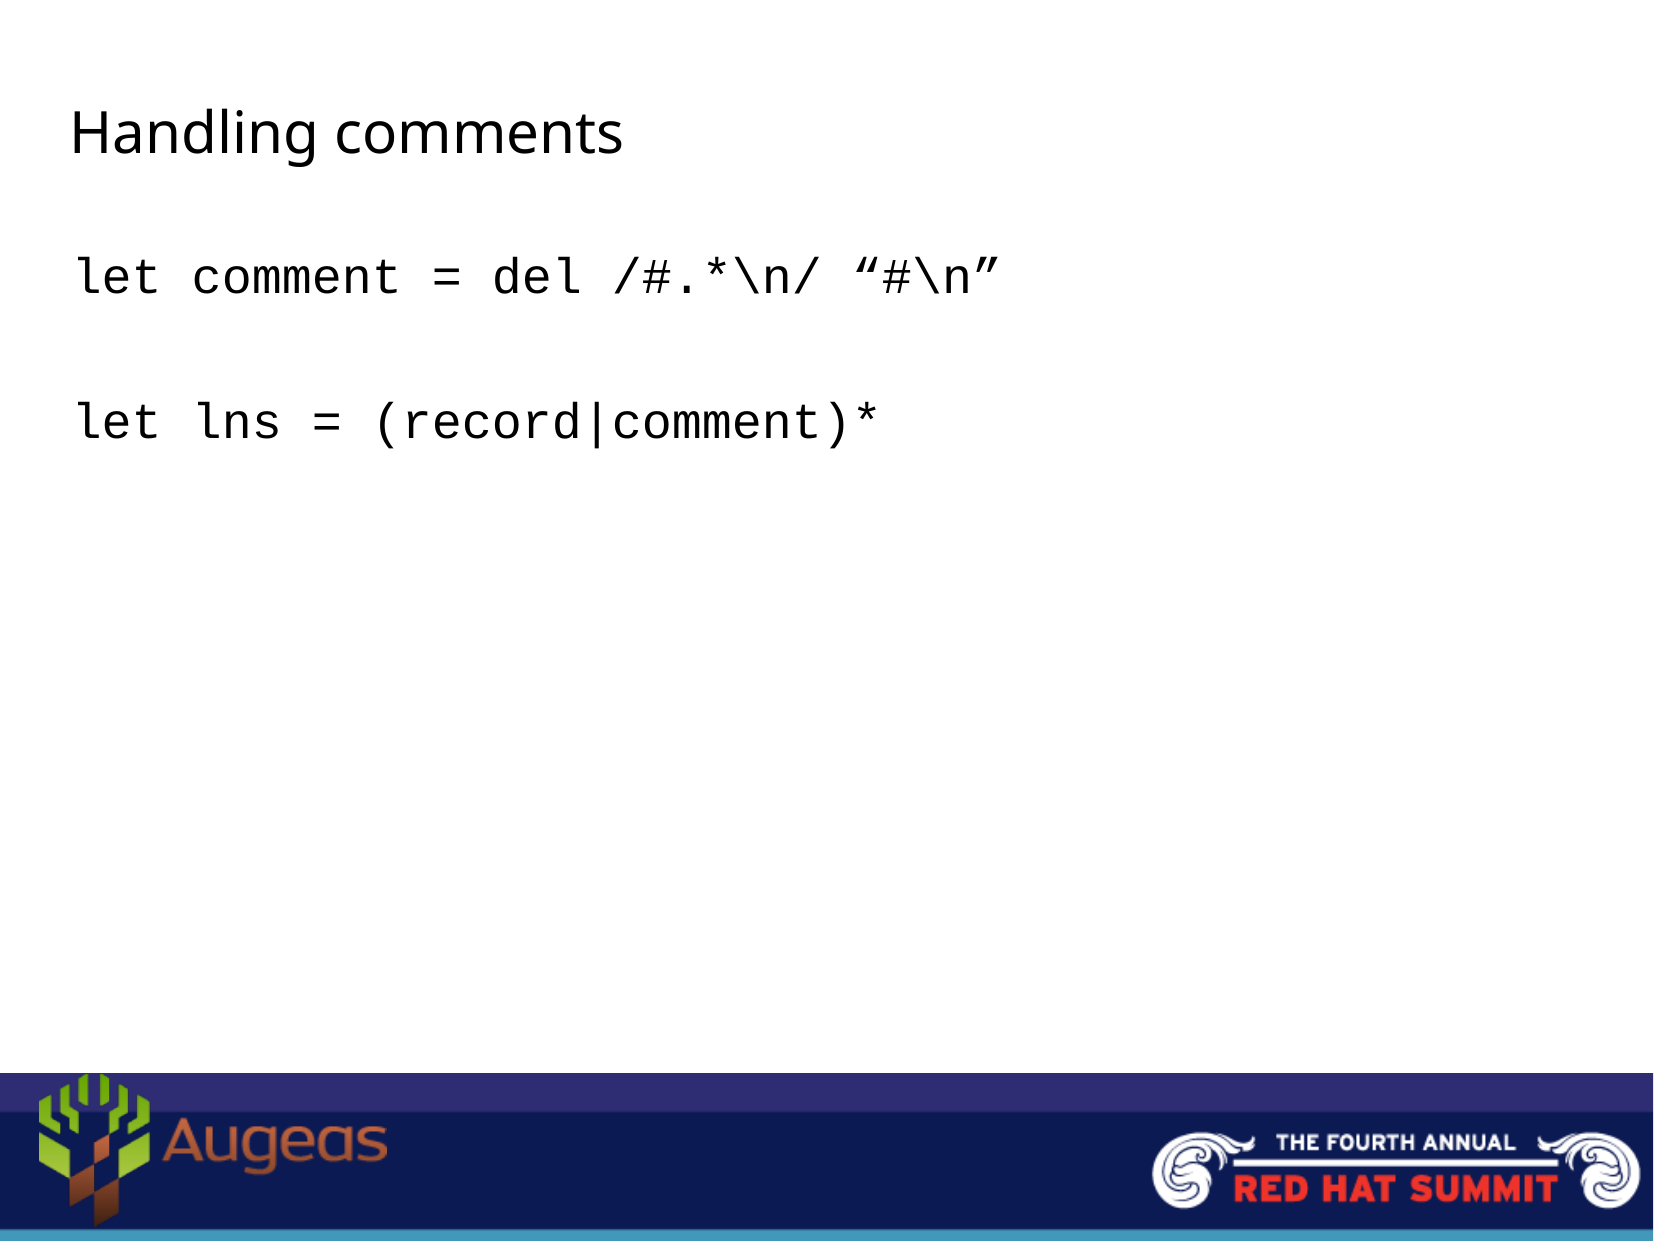

# Handling comments
let comment = del /#.*\n/ “#\n”
let lns = (record|comment)*